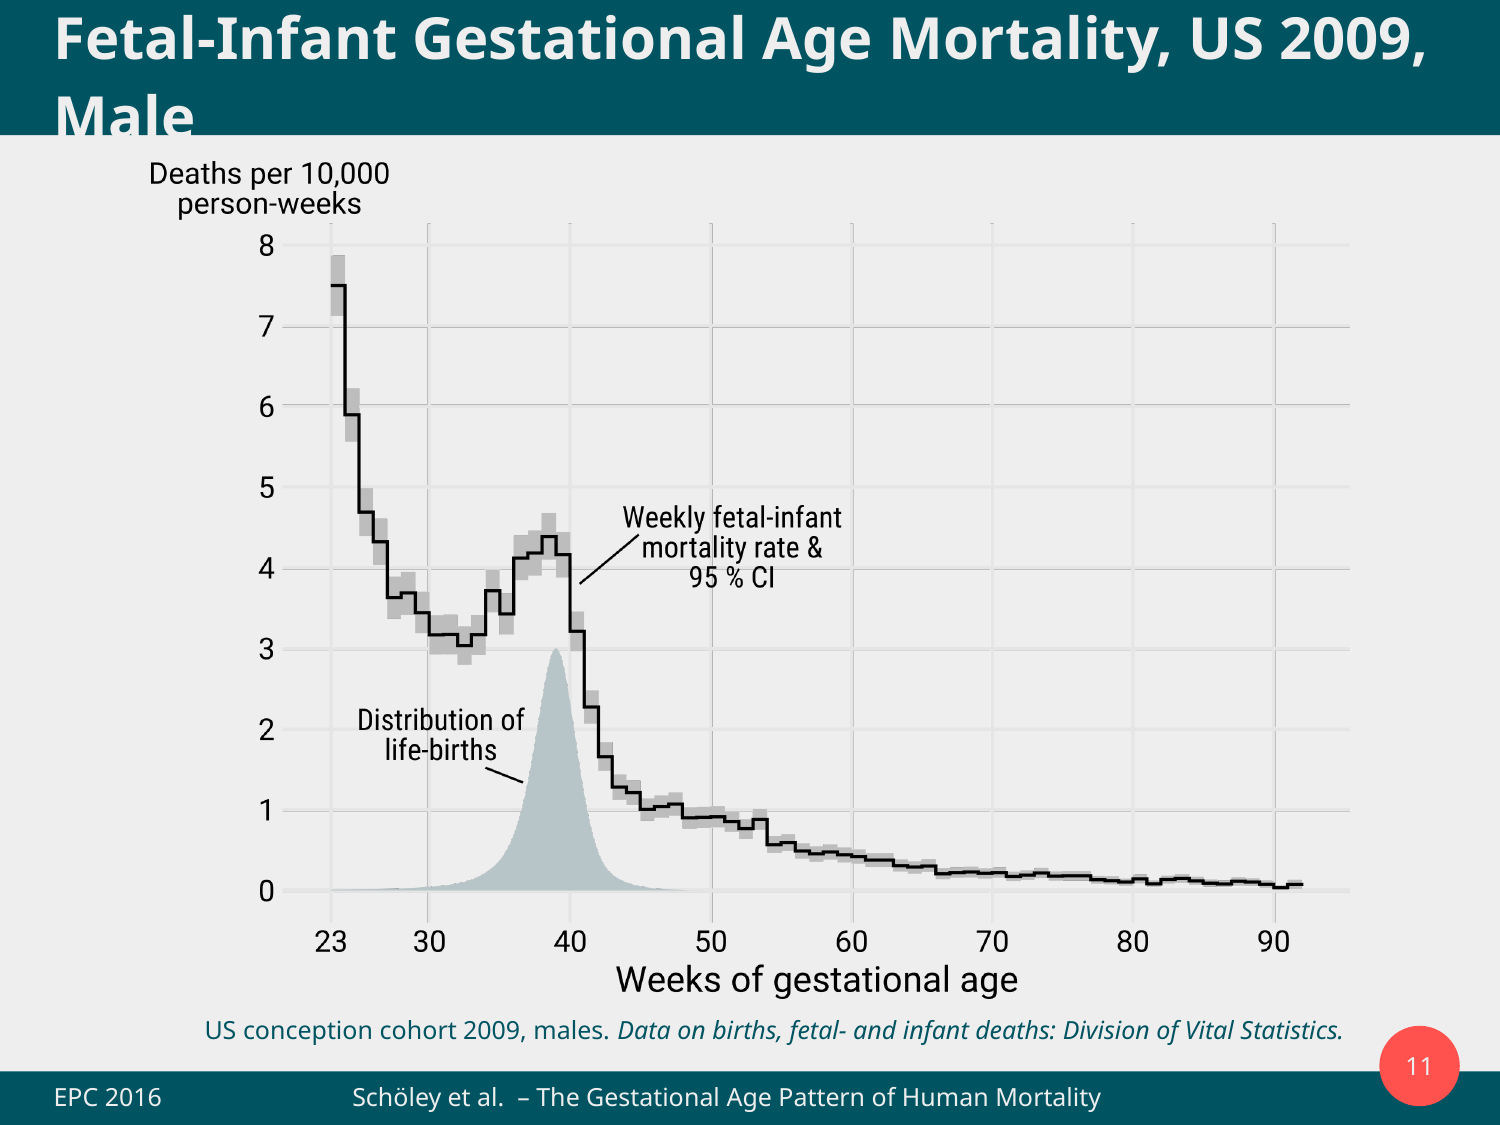

# Fetal-Infant Gestational Age Mortality, US 2009, Male
US conception cohort 2009, males. Data on births, fetal- and infant deaths: Division of Vital Statistics.
11
EPC 2016
Schöley et al. – The Gestational Age Pattern of Human Mortality